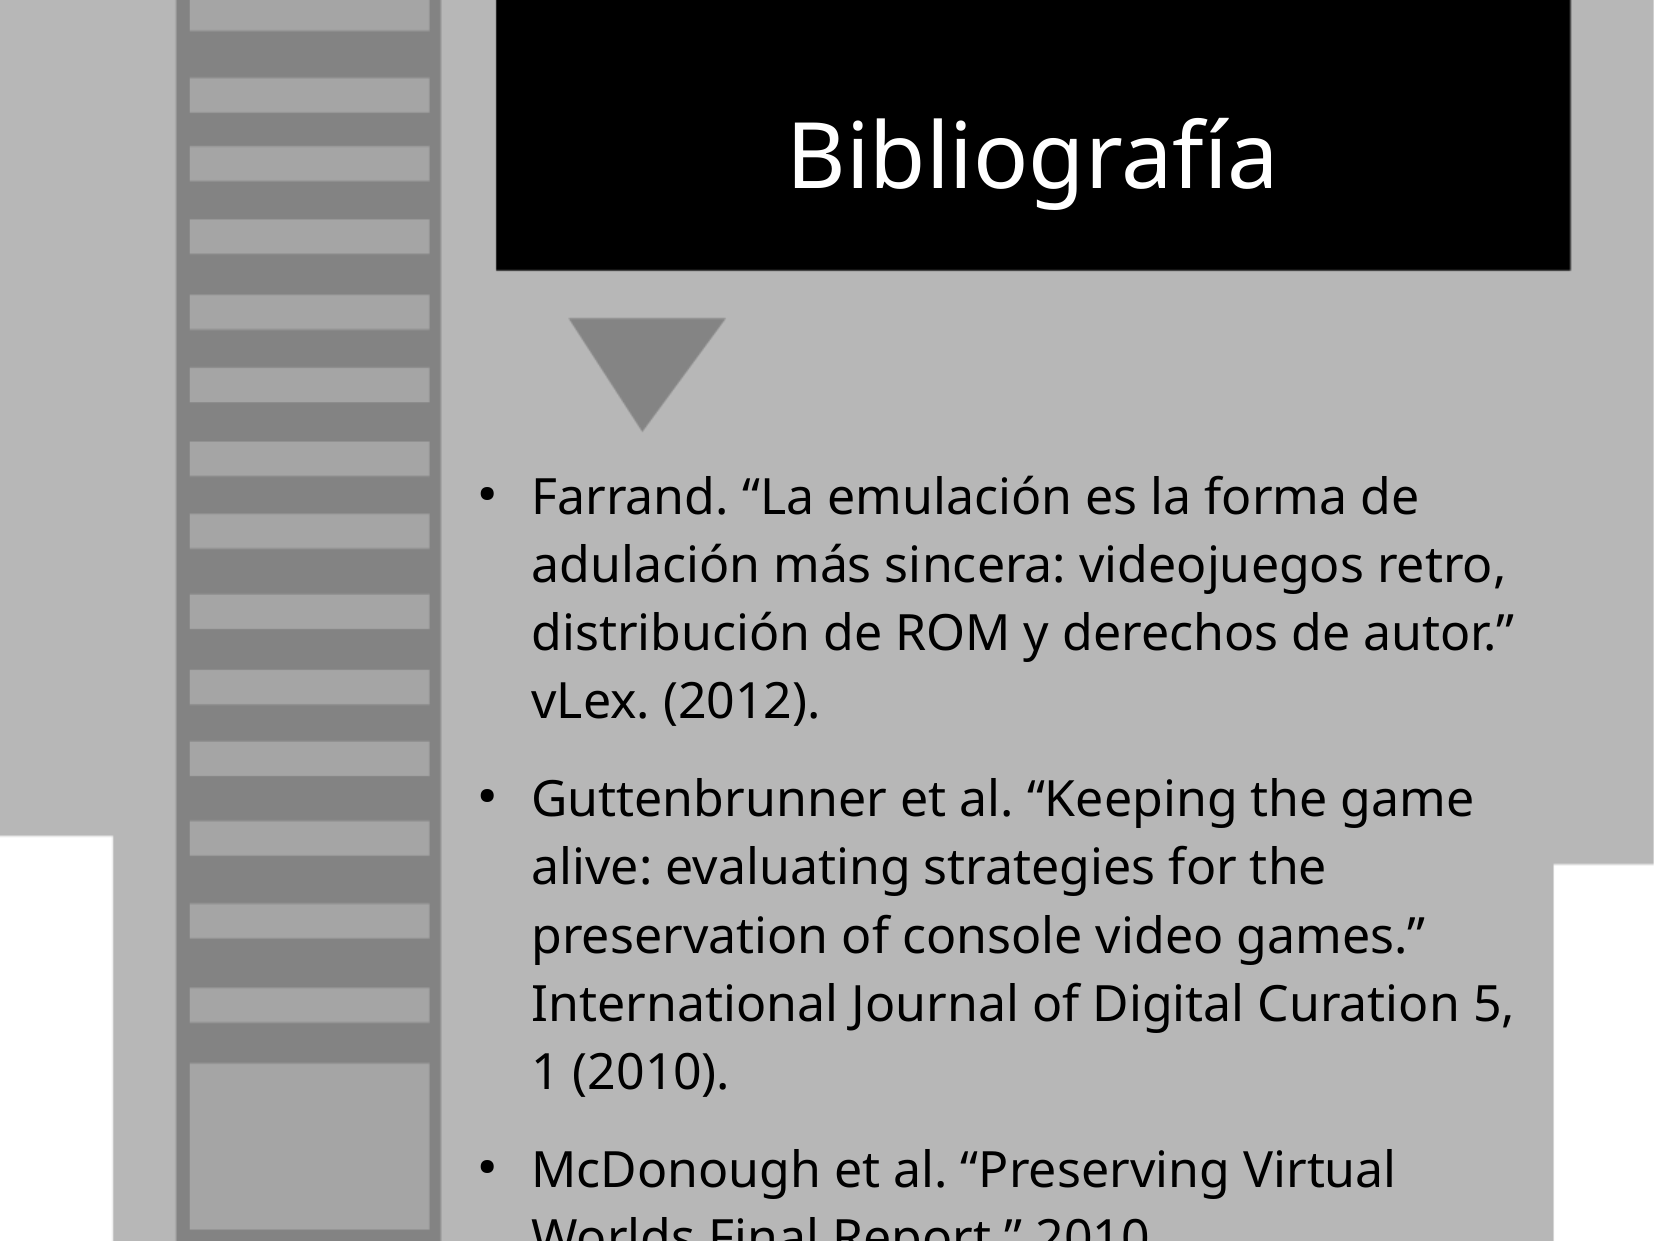

# Bibliografía
Farrand. “La emulación es la forma de adulación más sincera: videojuegos retro, distribución de ROM y derechos de autor.” vLex. (2012).
Guttenbrunner et al. “Keeping the game alive: evaluating strategies for the preservation of console video games.” International Journal of Digital Curation 5, 1 (2010).
McDonough et al. “Preserving Virtual Worlds Final Report.” 2010.